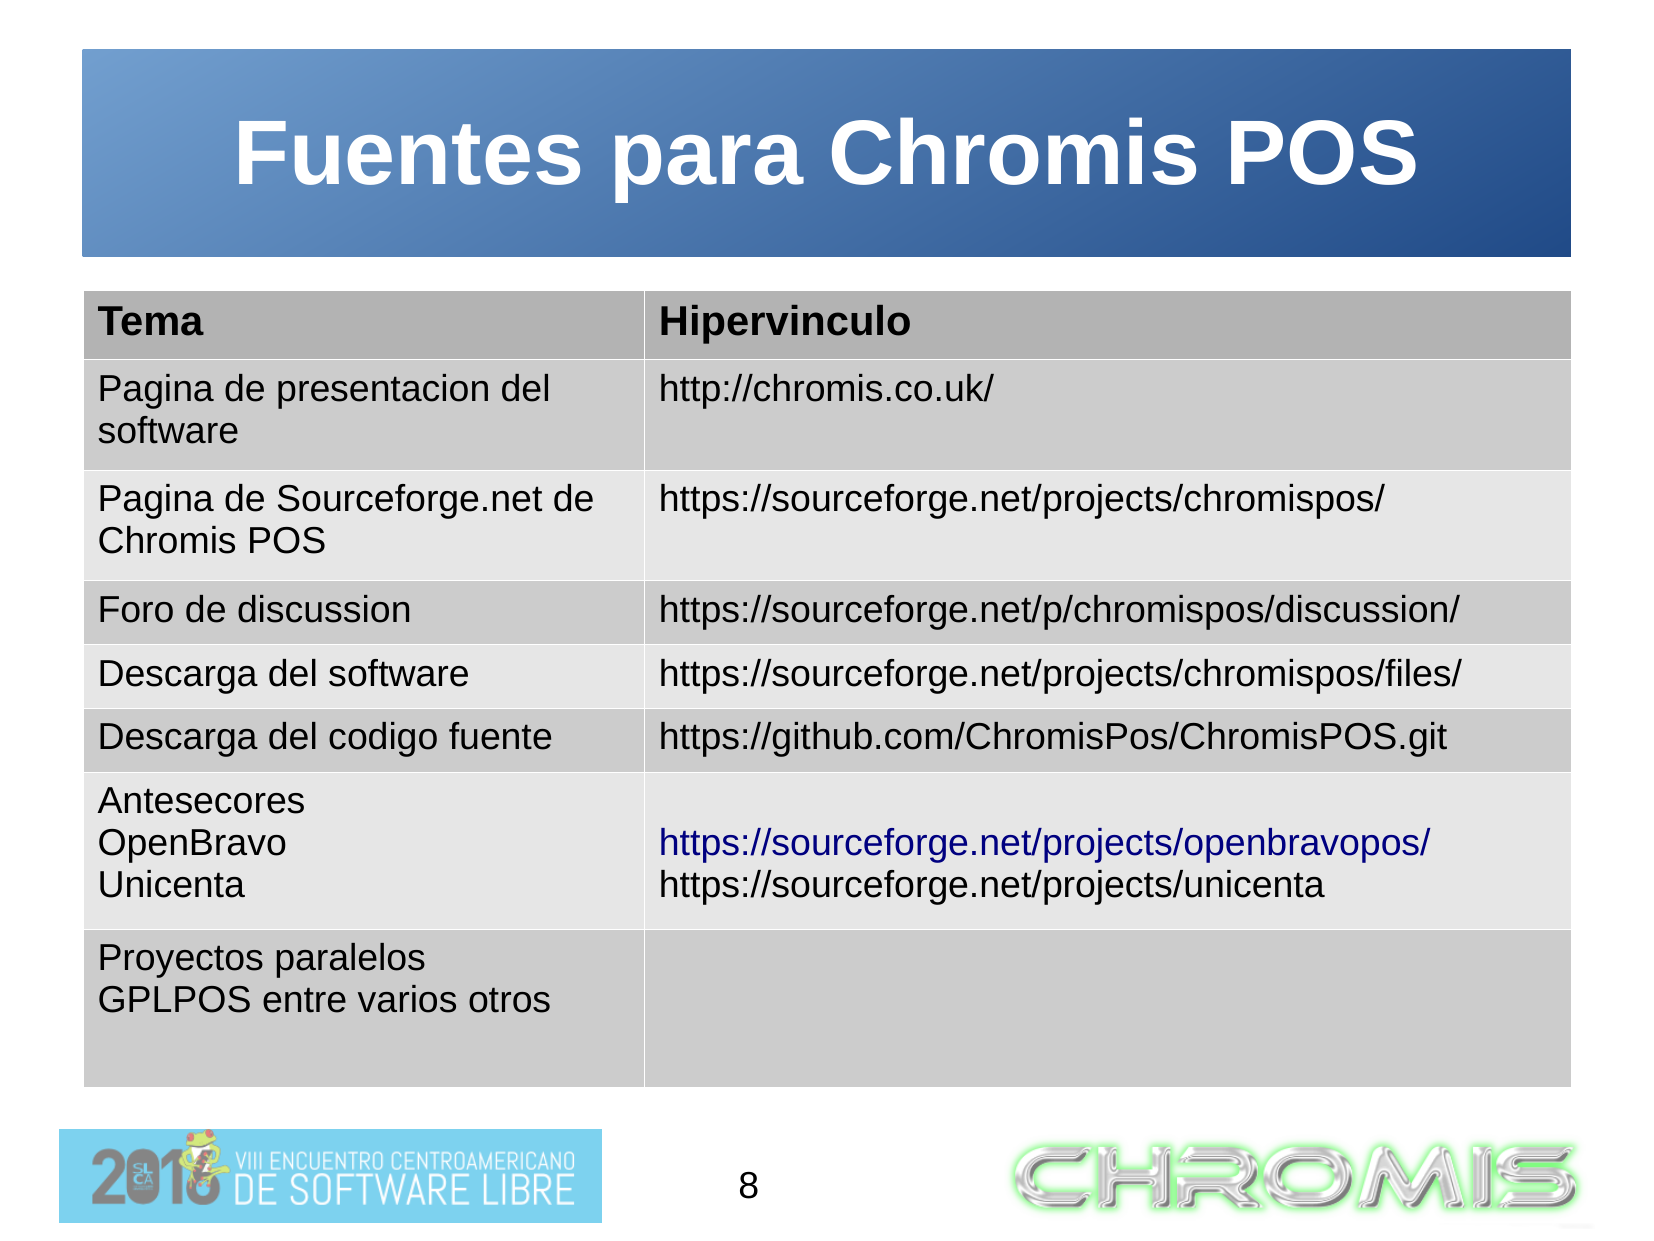

# Fuentes para Chromis POS
| Tema | Hipervinculo |
| --- | --- |
| Pagina de presentacion del software | http://chromis.co.uk/ |
| Pagina de Sourceforge.net de Chromis POS | https://sourceforge.net/projects/chromispos/ |
| Foro de discussion | https://sourceforge.net/p/chromispos/discussion/ |
| Descarga del software | https://sourceforge.net/projects/chromispos/files/ |
| Descarga del codigo fuente | https://github.com/ChromisPos/ChromisPOS.git |
| Antesecores OpenBravo Unicenta | https://sourceforge.net/projects/openbravopos/ https://sourceforge.net/projects/unicenta |
| Proyectos paralelos GPLPOS entre varios otros | |